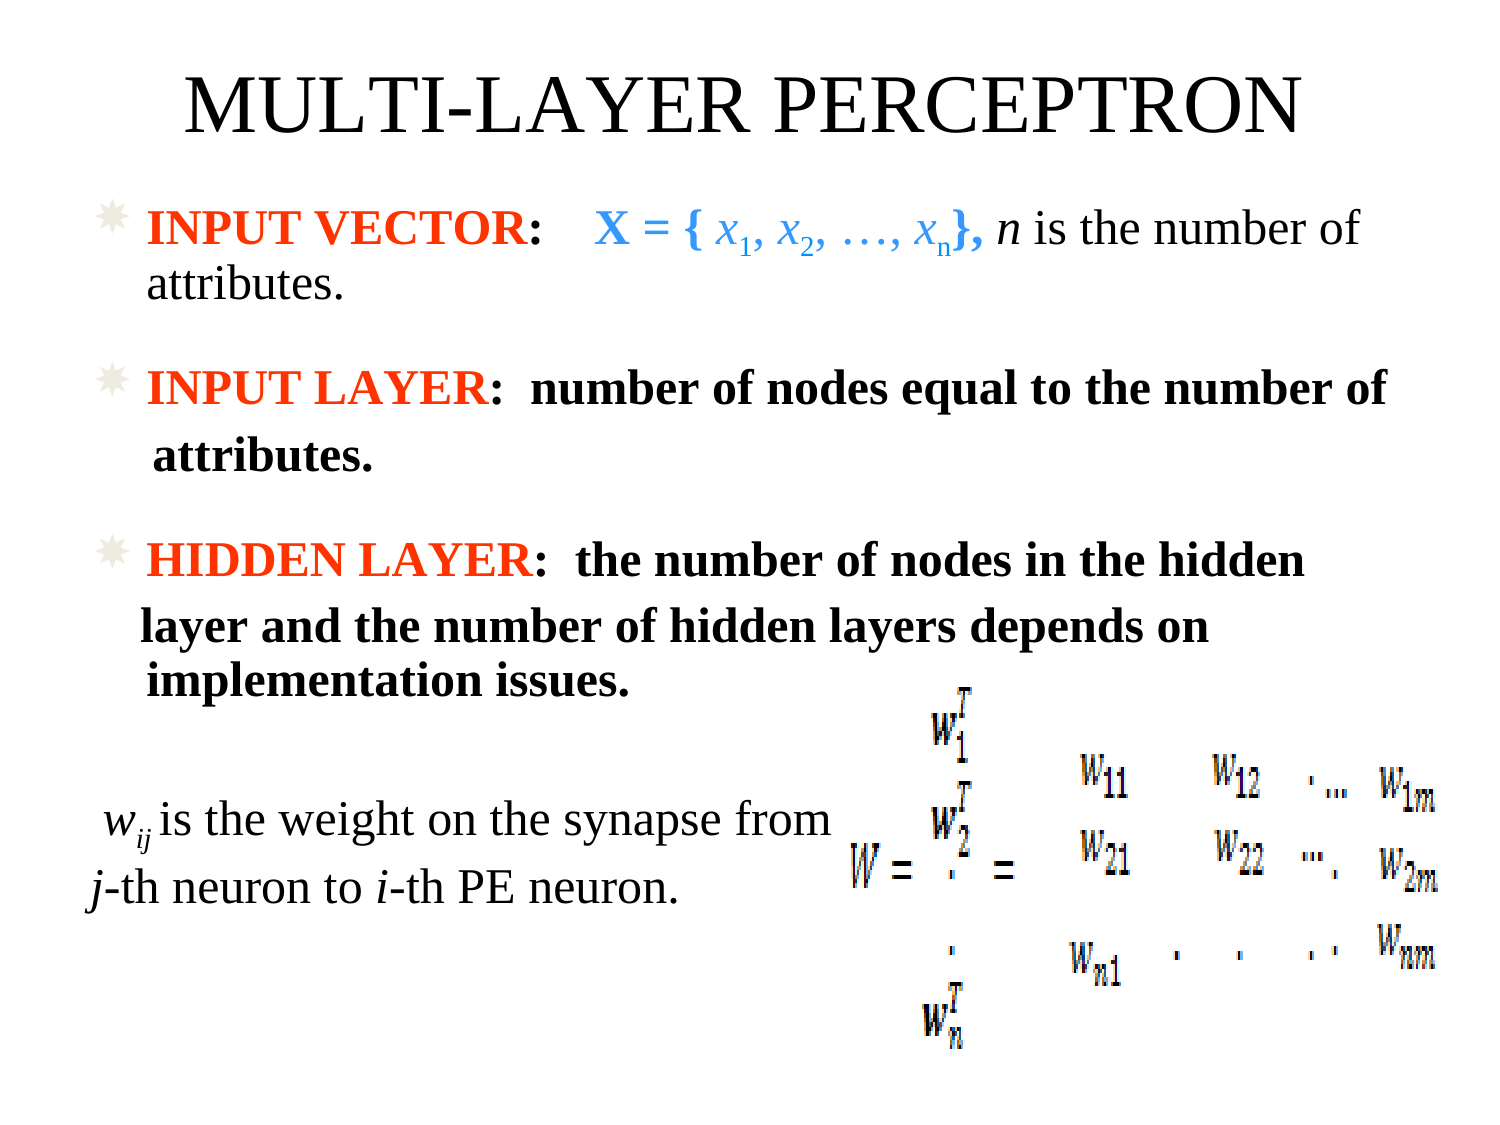

# MULTI-LAYER PERCEPTRON
INPUT VECTOR: X = { x1, x2, …, xn}, n is the number of attributes.
INPUT LAYER: number of nodes equal to the number of
 attributes.
HIDDEN LAYER: the number of nodes in the hidden
 layer and the number of hidden layers depends on implementation issues.
 wij is the weight on the synapse from
j-th neuron to i-th PE neuron.